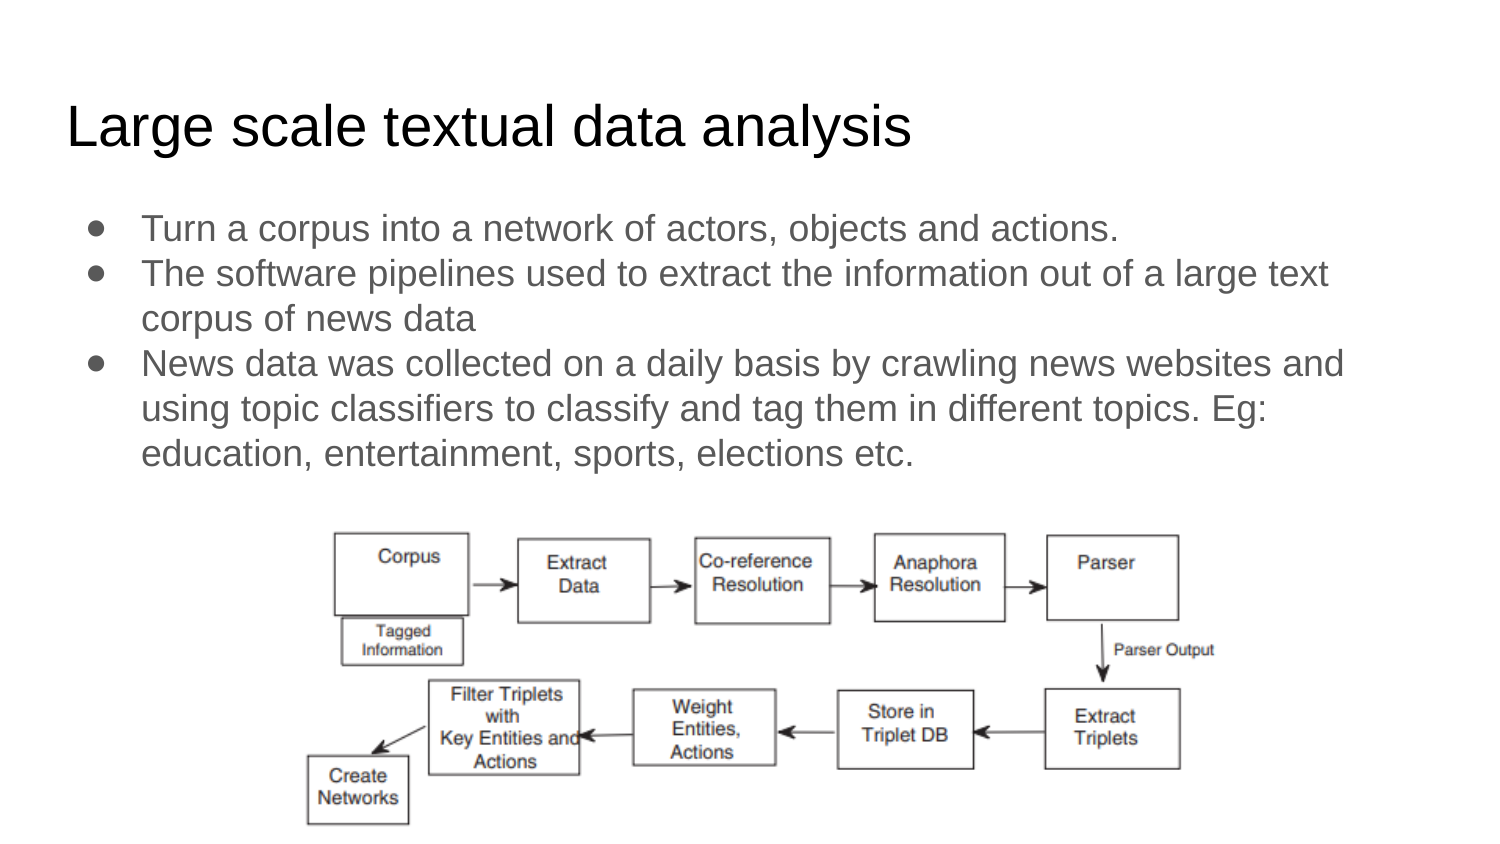

# Large scale textual data analysis
Turn a corpus into a network of actors, objects and actions.
The software pipelines used to extract the information out of a large text corpus of news data
News data was collected on a daily basis by crawling news websites and using topic classifiers to classify and tag them in different topics. Eg: education, entertainment, sports, elections etc.